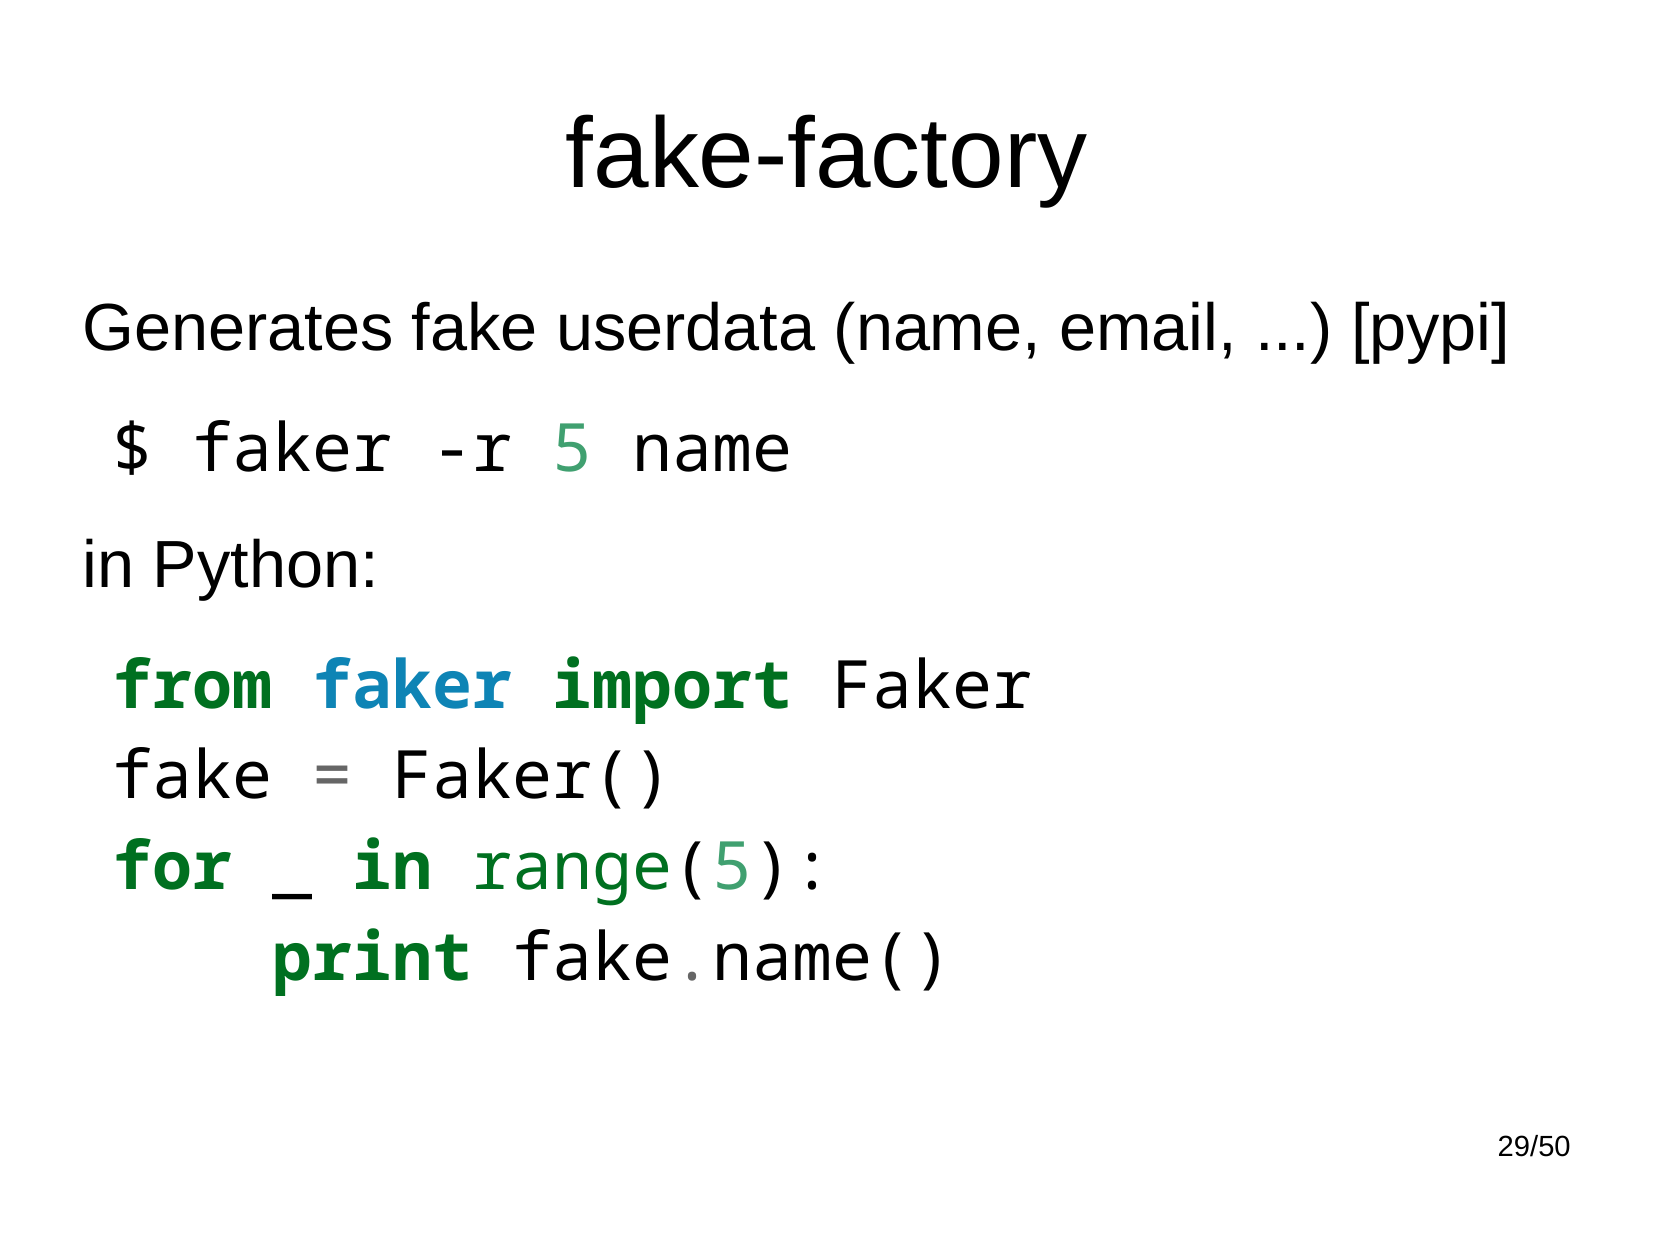

# fake-factory
Generates fake userdata (name, email, ...) [pypi]
$ faker -r 5 name
in Python:
from faker import Faker
fake = Faker()
for _ in range(5):
 print fake.name()
29